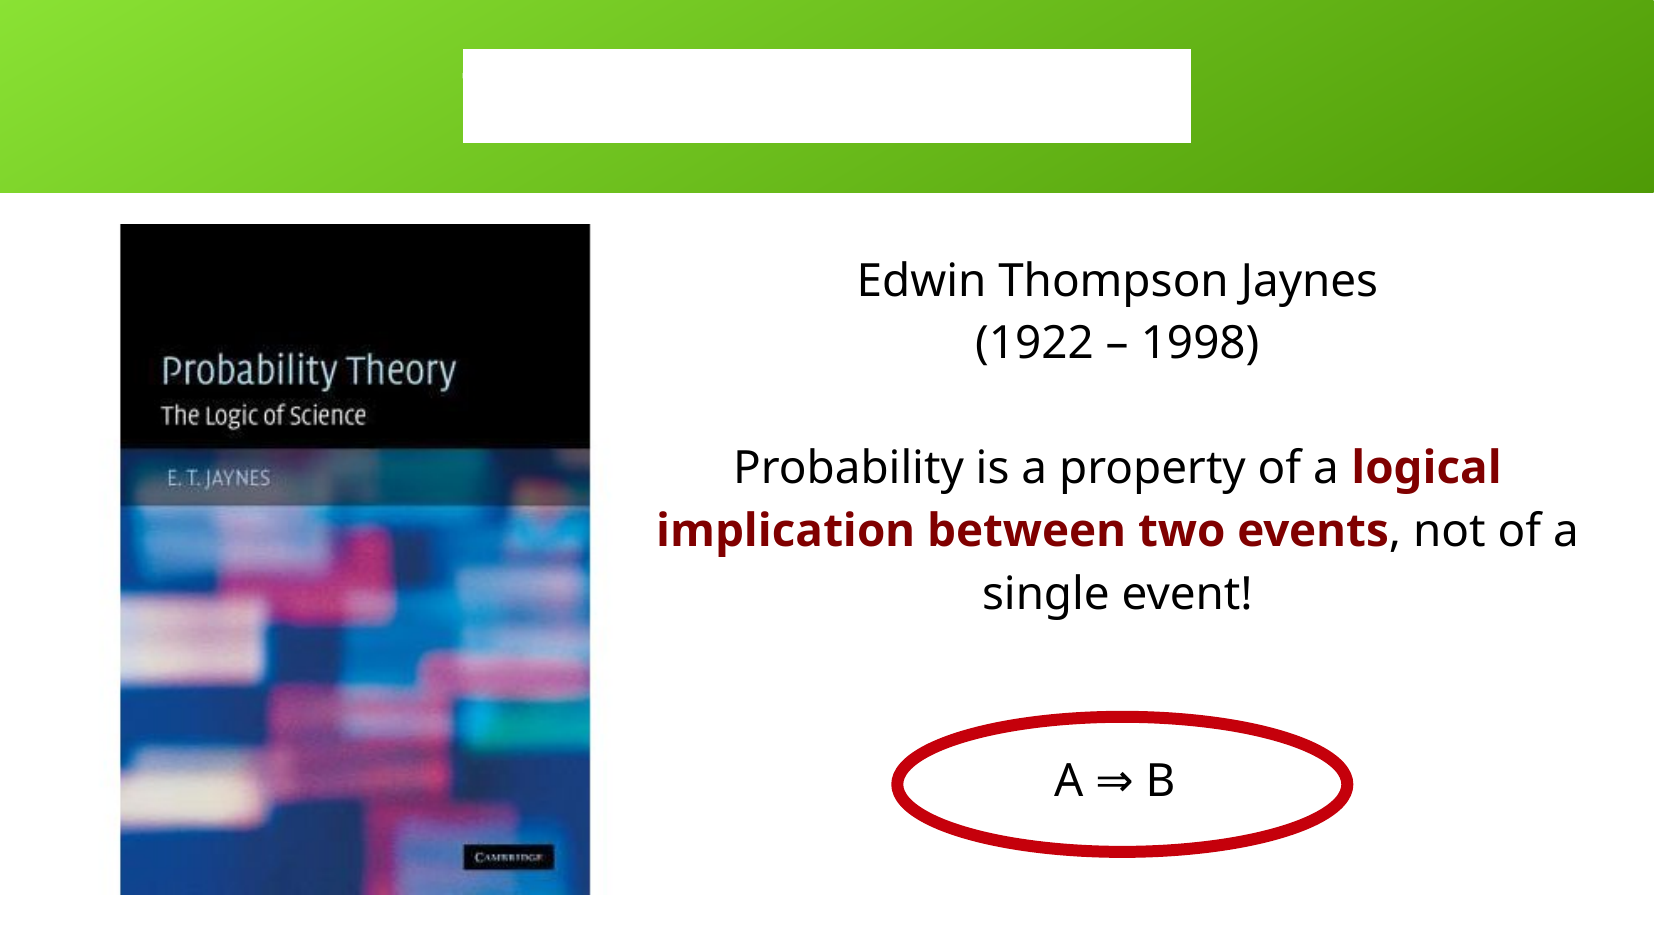

# Theoretical framework
Edwin Thompson Jaynes
(1922 – 1998)
Probability is a property of a logical implication between two events, not of a single event!
A ⇒ B